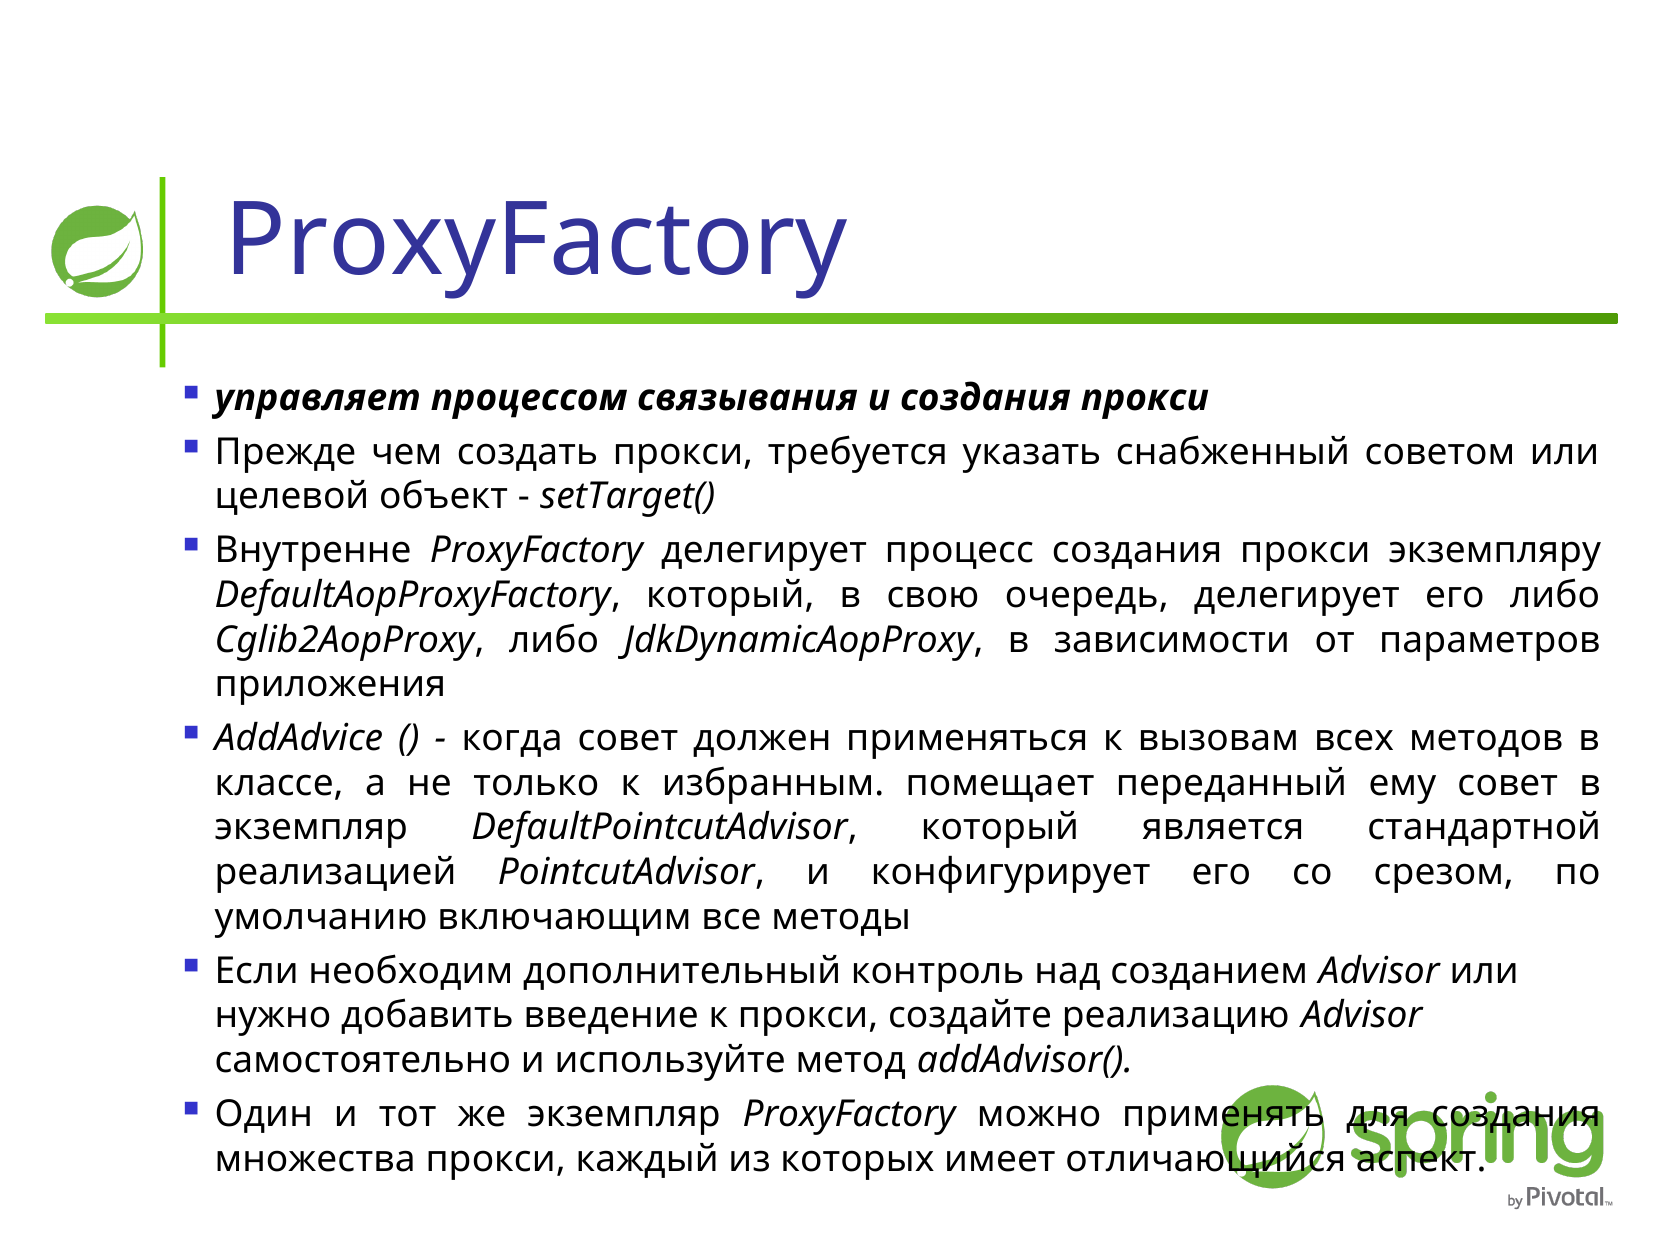

# ProxyFactory
управляет процессом связывания и создания прокси
Прежде чем создать прокси, требуется указать снабженный советом или целевой объект - setTarget()
Внутренне ProxyFactory делегирует процесс со­здания прокси экземпляру DefaultAopProxyFactory, который, в свою очередь, делегирует его либо Cglib2AopProxy, либо JdkDynamicAopProxy, в зависимости от параметров приложения
AddAdvice () - когда совет должен применяться к вызовам всех методов в классе, а не только к избранным. помеща­ет переданный ему совет в экземпляр DefaultPointcutAdvisor, который явля­ется стандартной реализацией PointcutAdvisor, и конфигурирует его со срезом, по умолчанию включающим все методы
Если необходим дополнительный кон­троль над созданием Advisor или нужно добавить введение к прокси, создайте реализацию Advisor самостоятельно и используйте метод addAdvisor().
Один и тот же экземпляр ProxyFactory можно применять для создания множес­тва прокси, каждый из которых имеет отличающийся аспект.